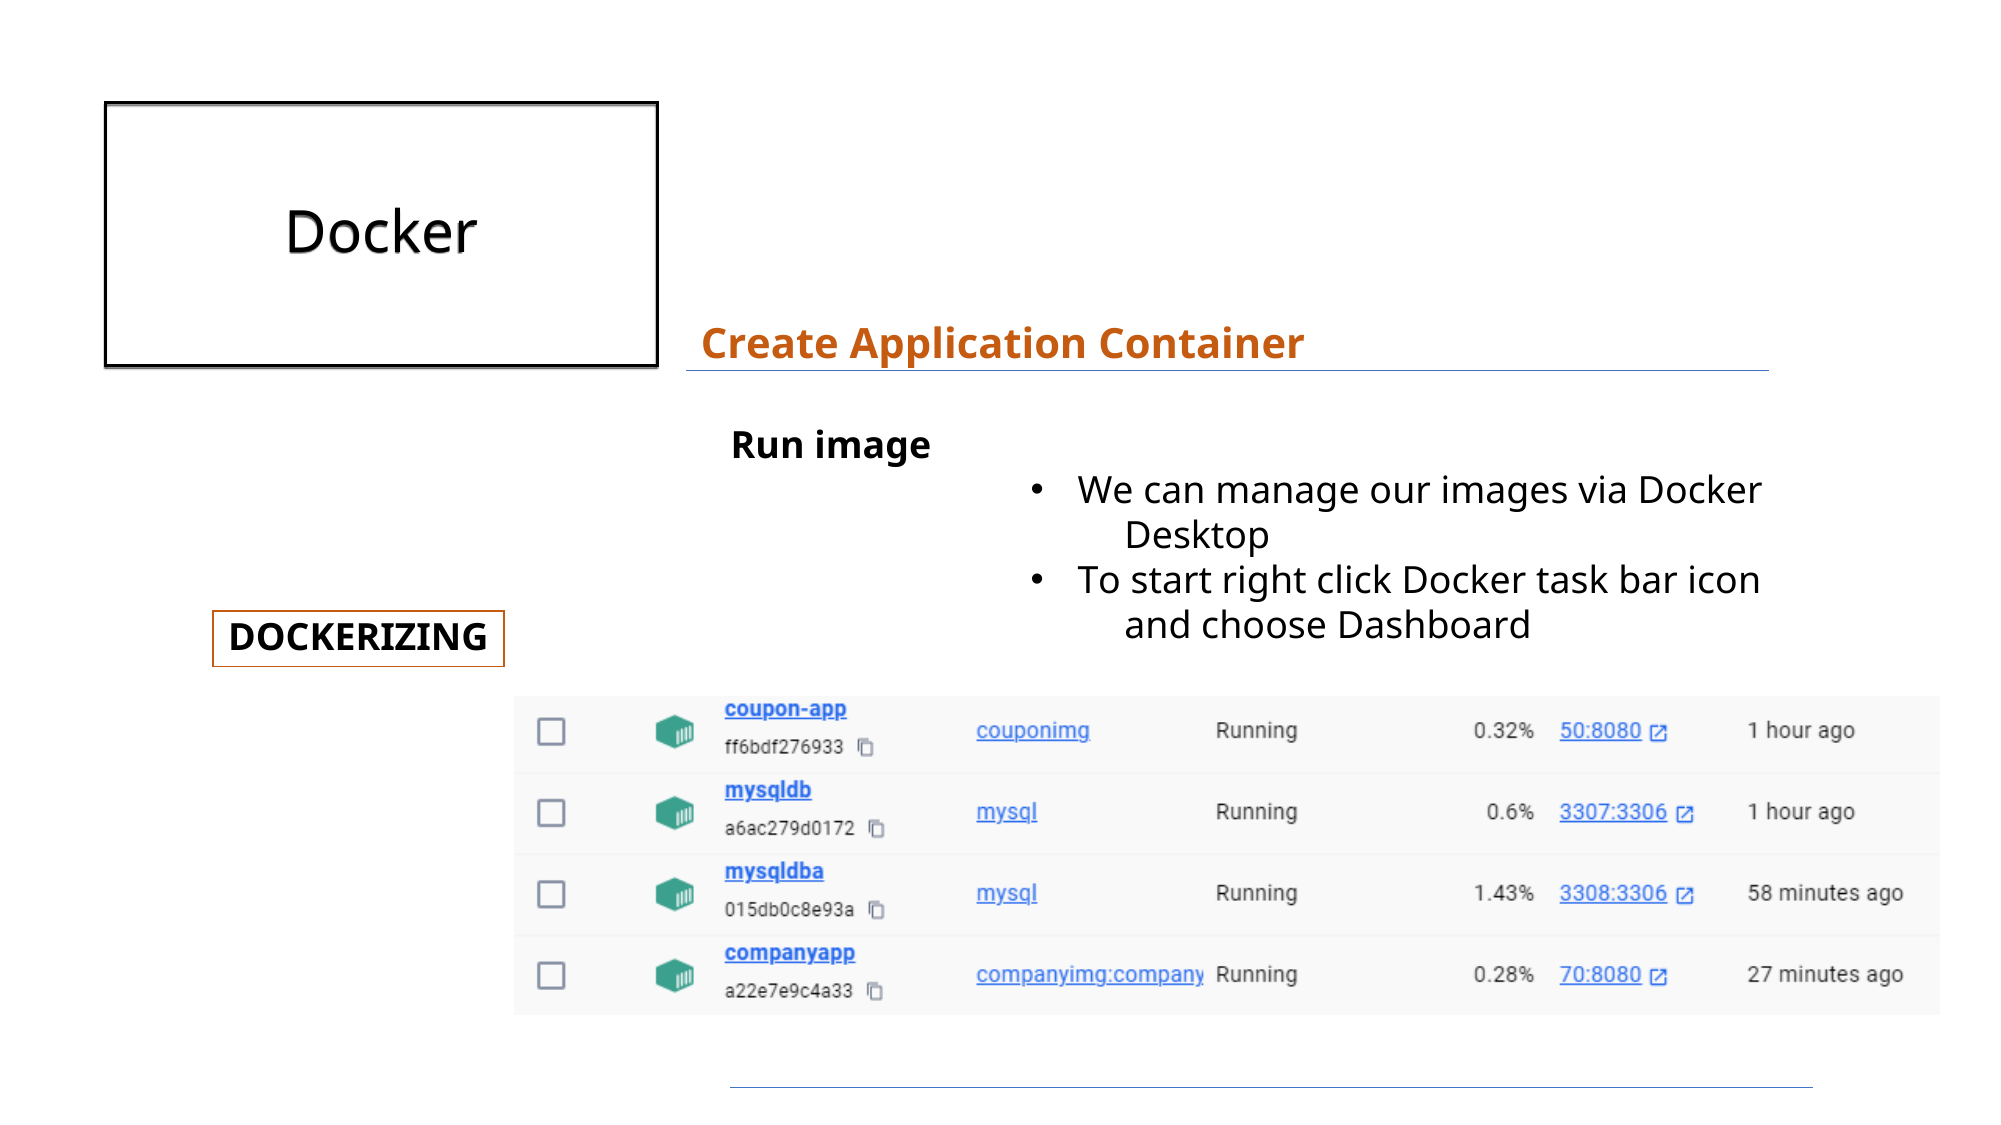

# Docker
Create Application Container
Run image
We can manage our images via Docker Desktop
To start right click Docker task bar icon and choose Dashboard
DOCKERIZING